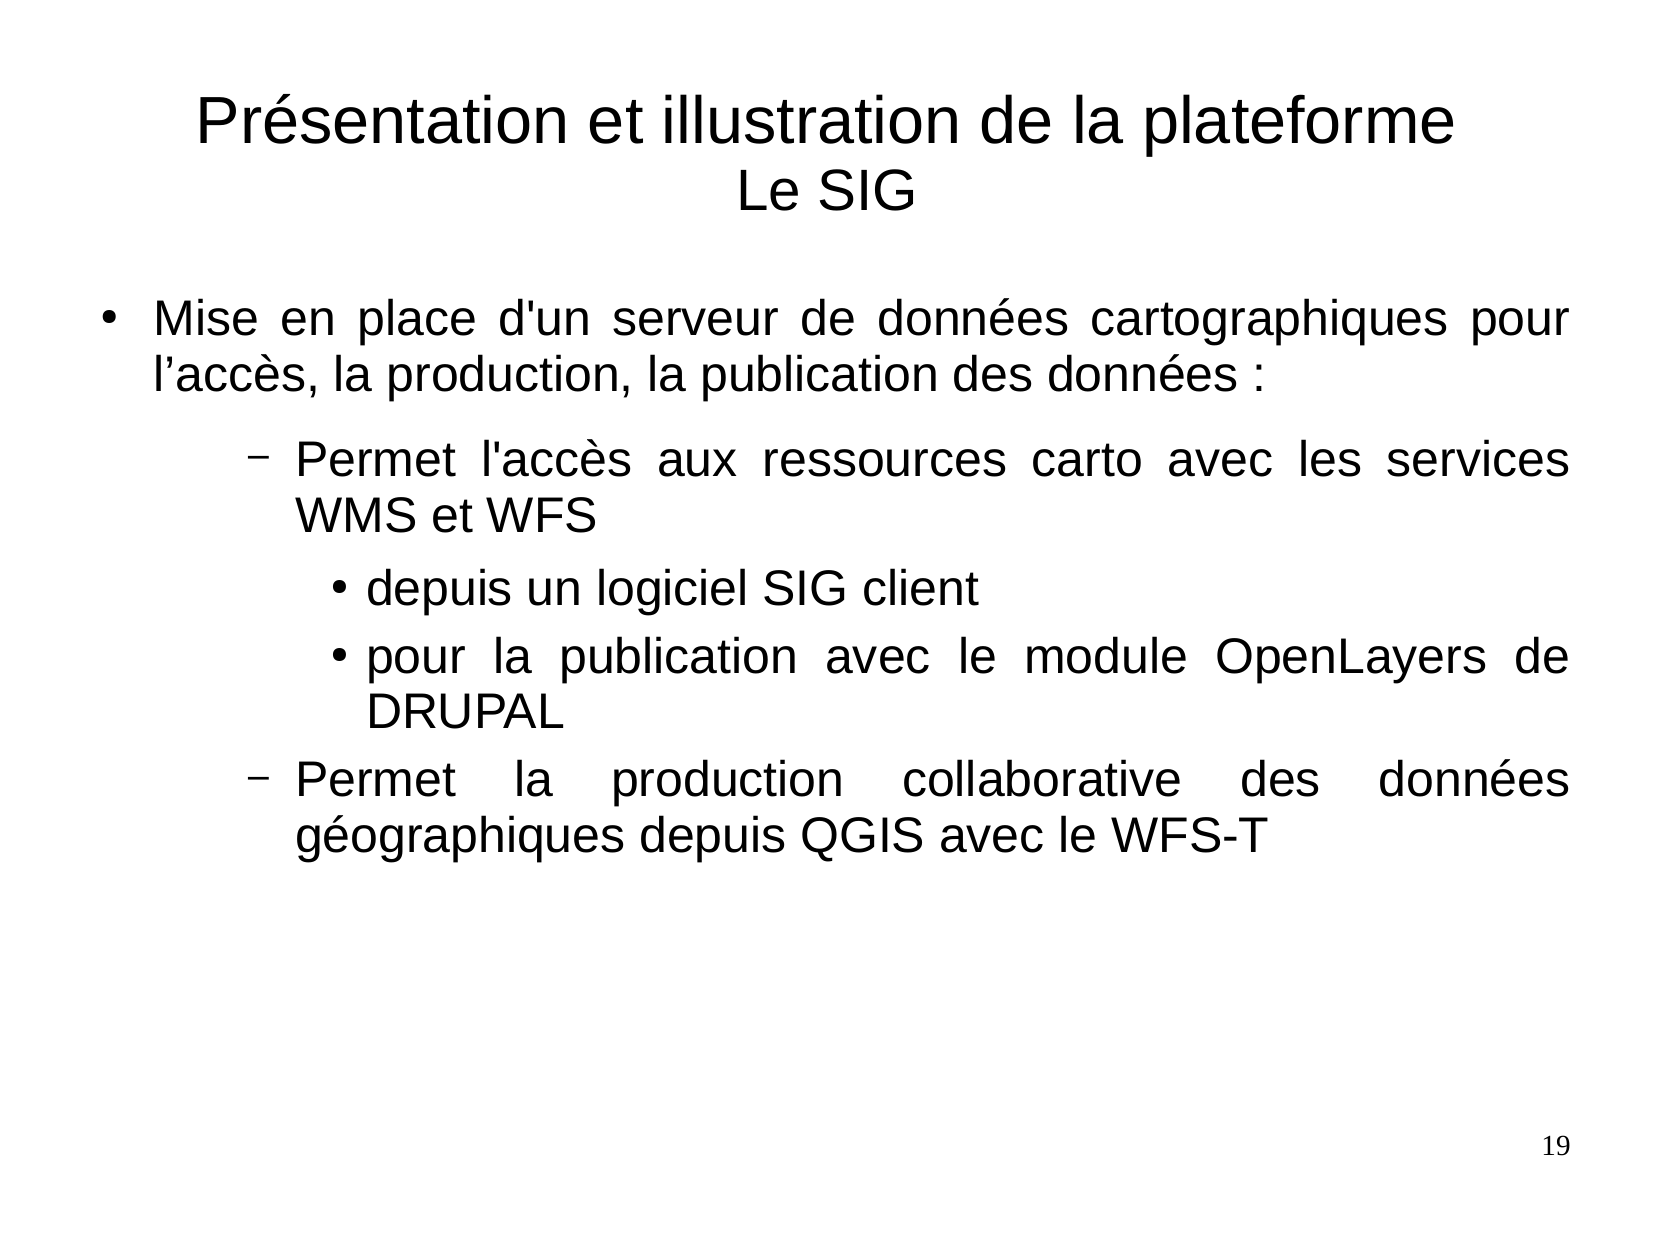

# Présentation et illustration de la plateforme Le SIG
Mise en place d'un serveur de données cartographiques pour l’accès, la production, la publication des données :
Permet l'accès aux ressources carto avec les services WMS et WFS
depuis un logiciel SIG client
pour la publication avec le module OpenLayers de DRUPAL
Permet la production collaborative des données géographiques depuis QGIS avec le WFS-T
19